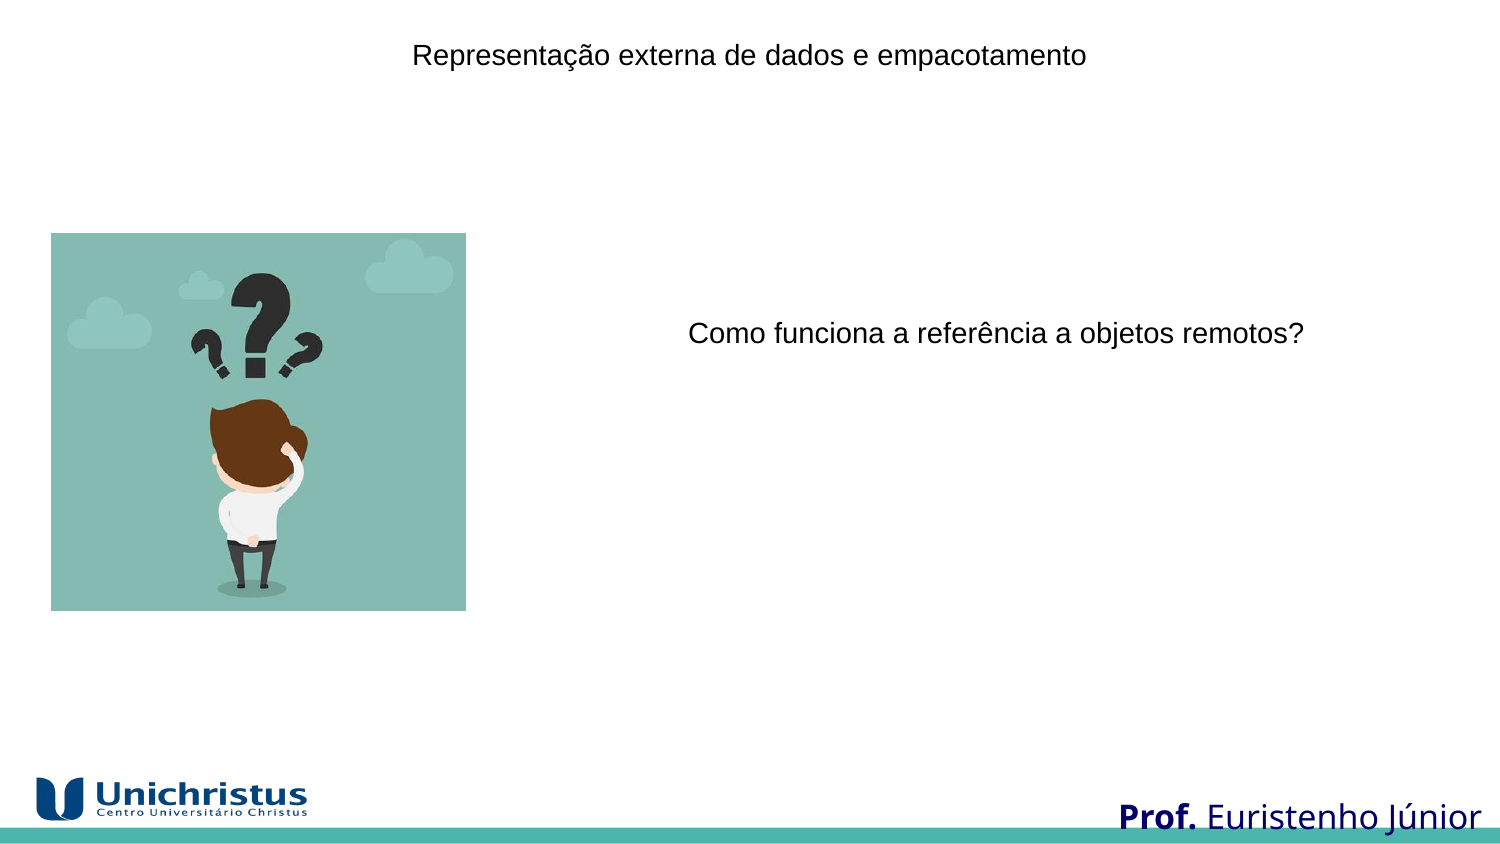

# Representação externa de dados e empacotamento
Como funciona a referência a objetos remotos?